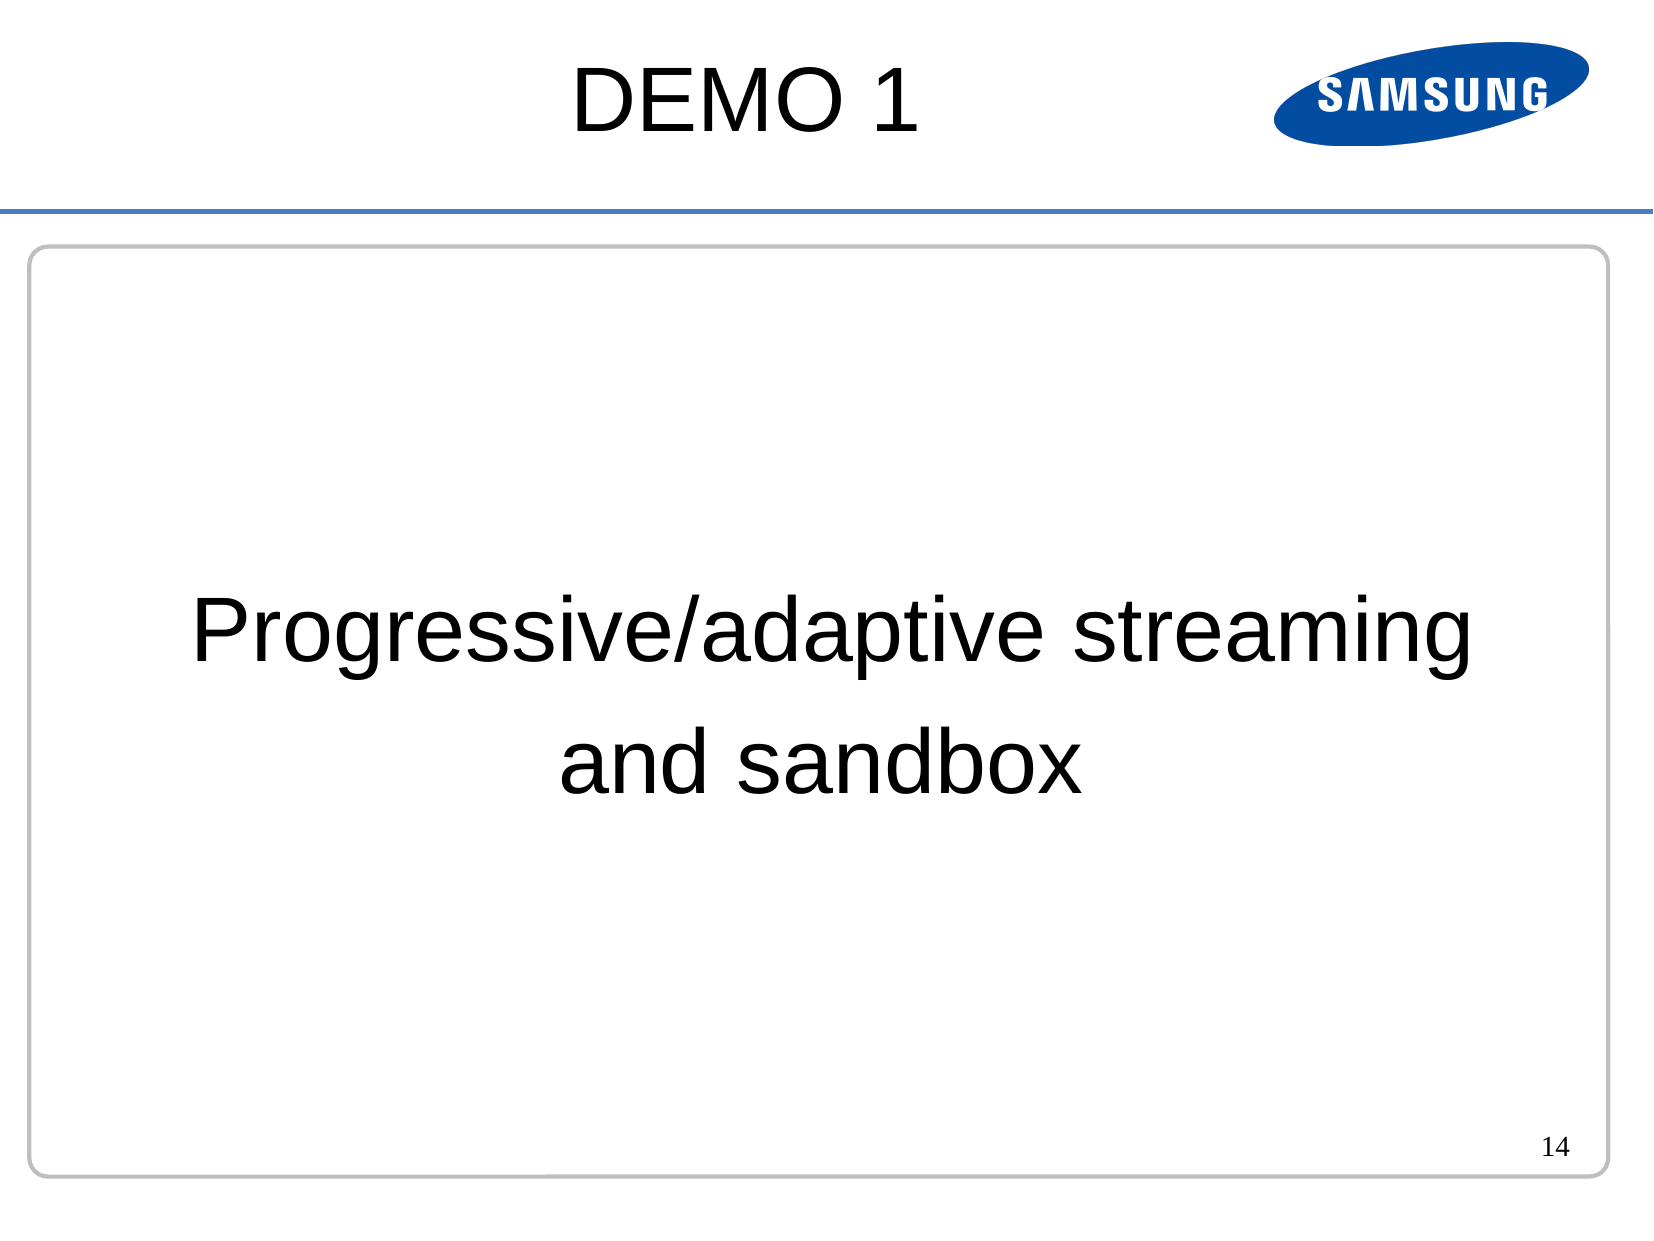

DEMO 1
# Progressive/adaptive streaming
and sandbox
14